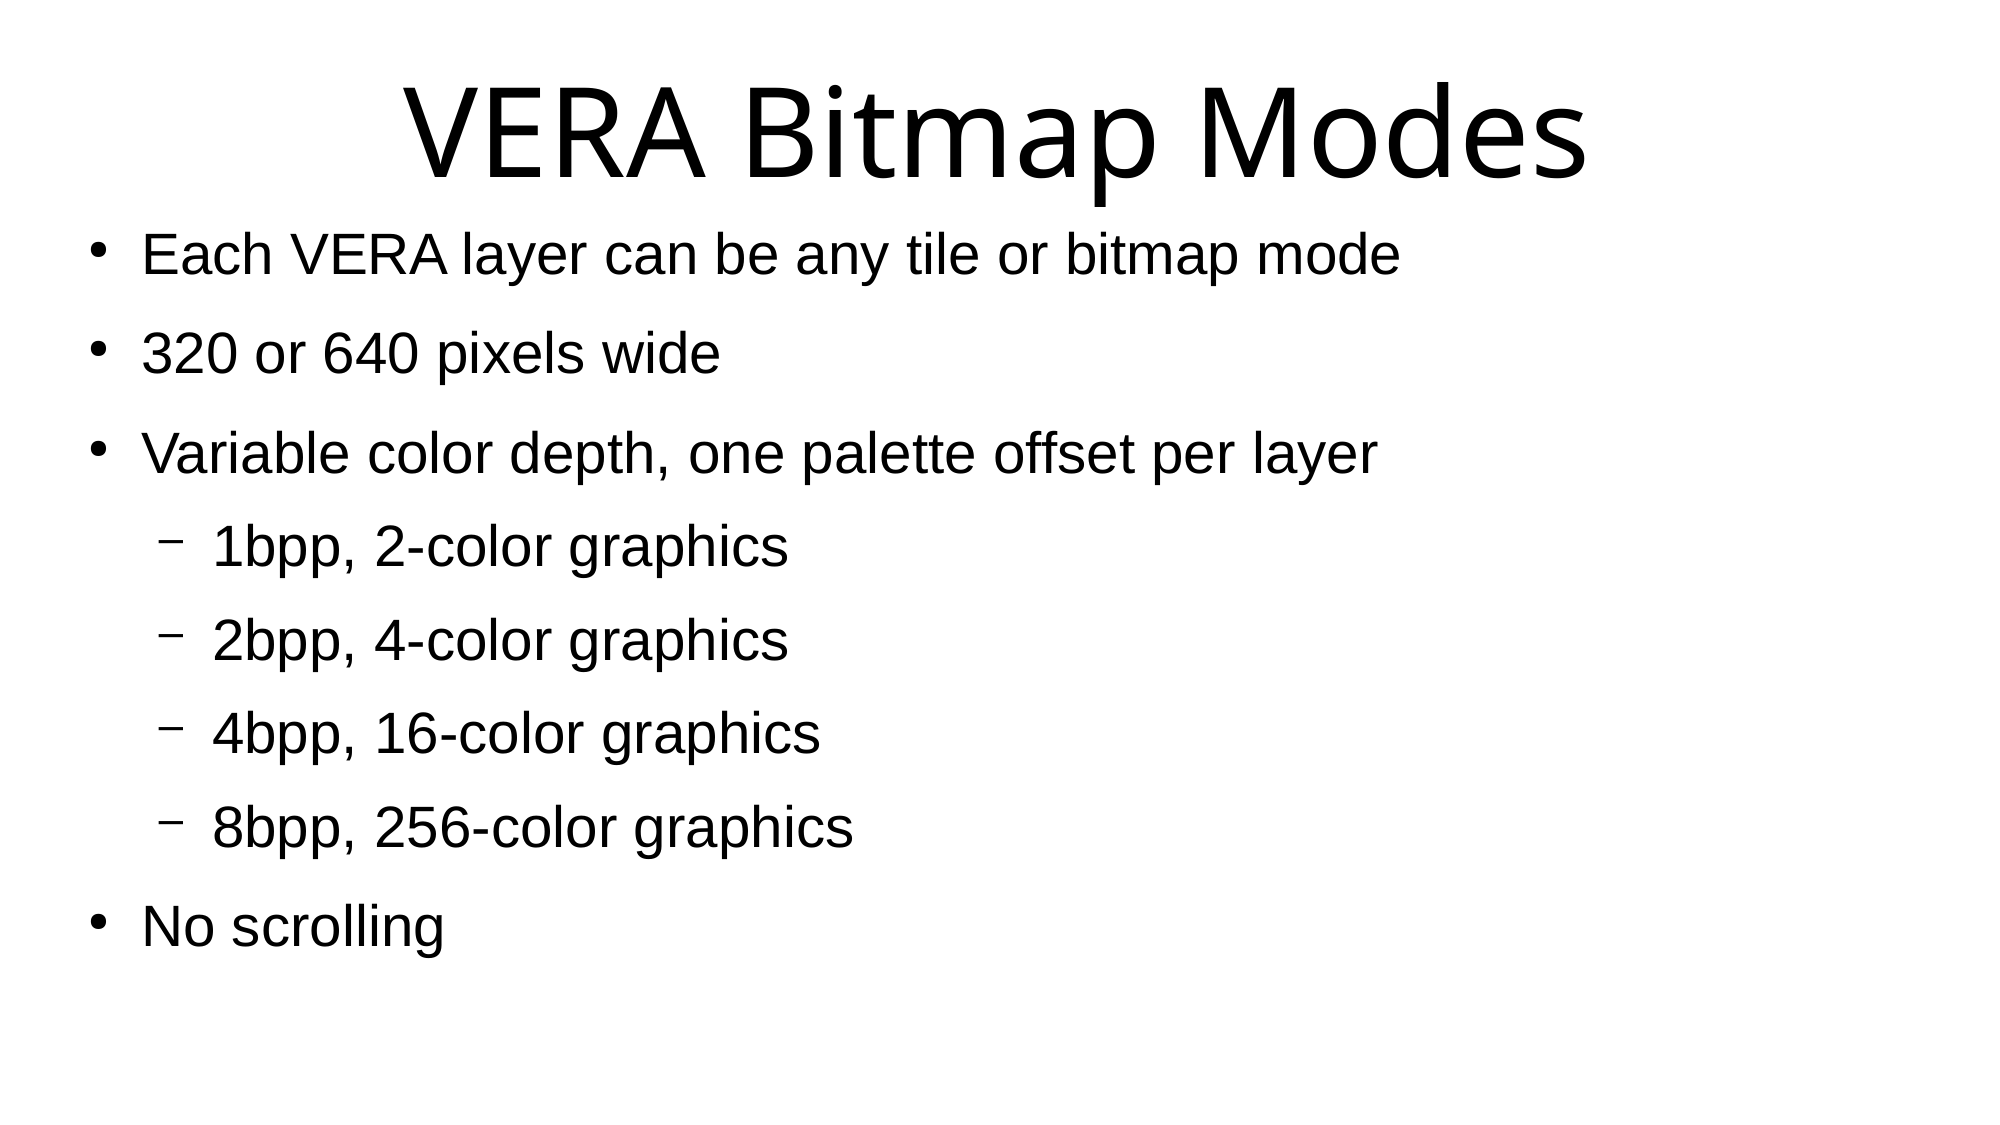

VERA Bitmap Modes
# Each VERA layer can be any tile or bitmap mode
320 or 640 pixels wide
Variable color depth, one palette offset per layer
1bpp, 2-color graphics
2bpp, 4-color graphics
4bpp, 16-color graphics
8bpp, 256-color graphics
No scrolling